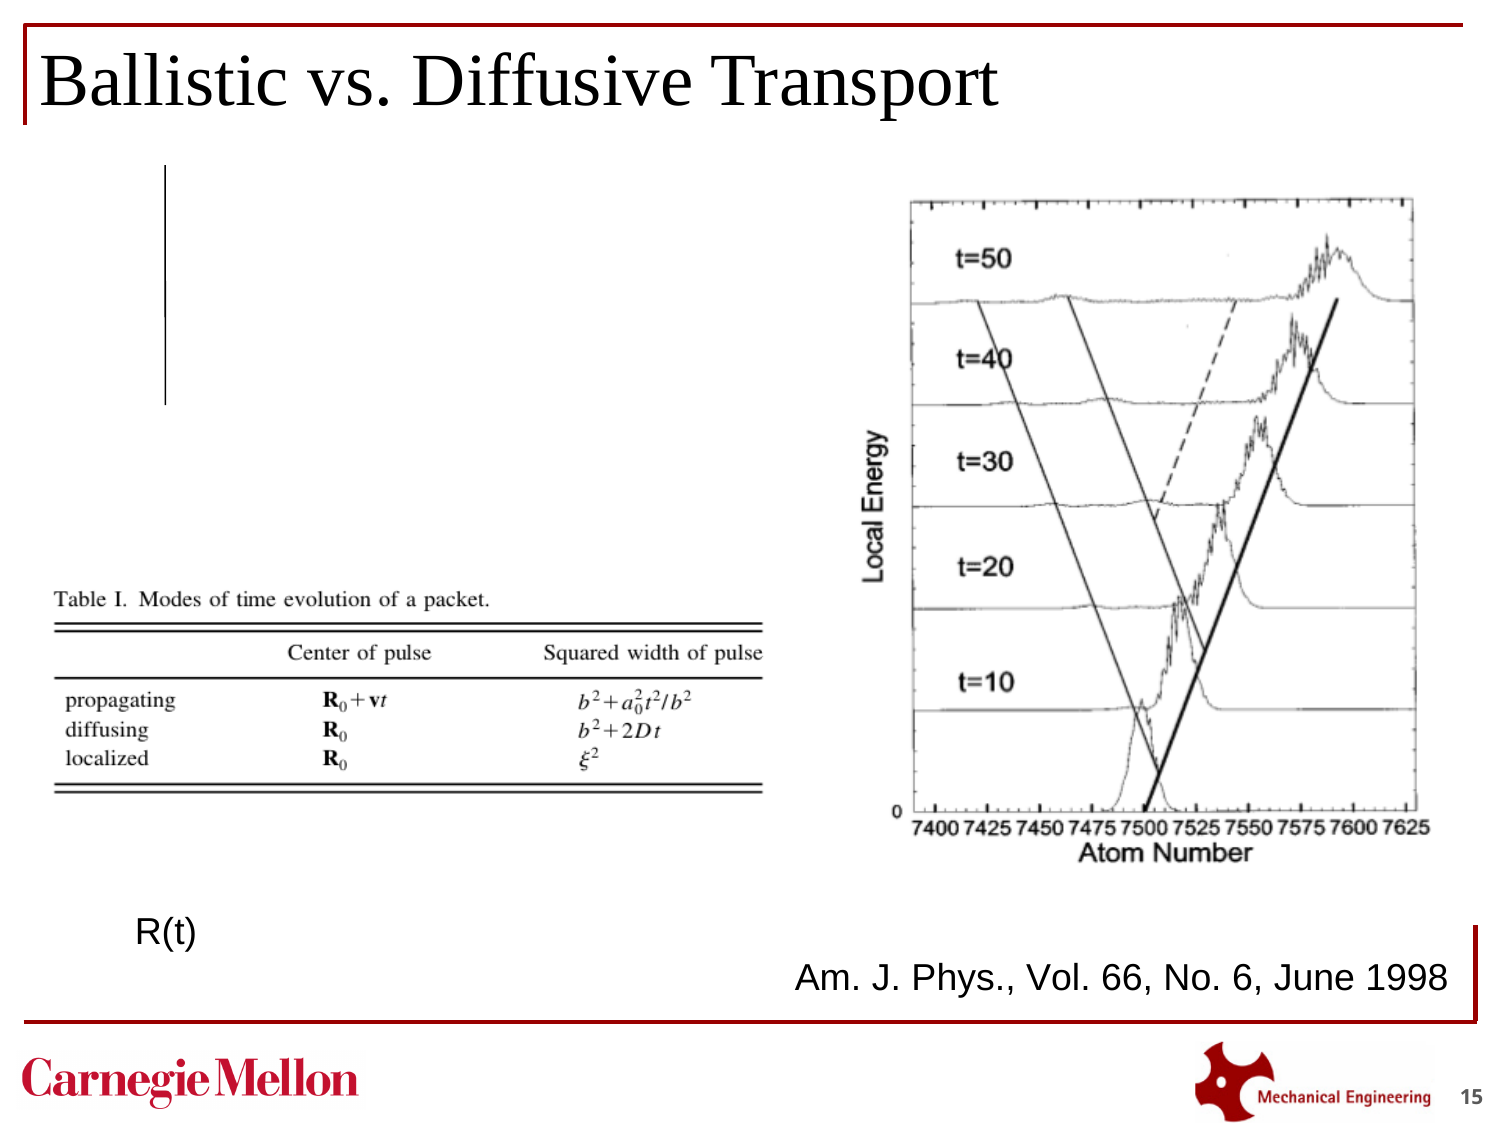

# Ballistic vs. Diffusive Transport
R(t)
Am. J. Phys., Vol. 66, No. 6, June 1998